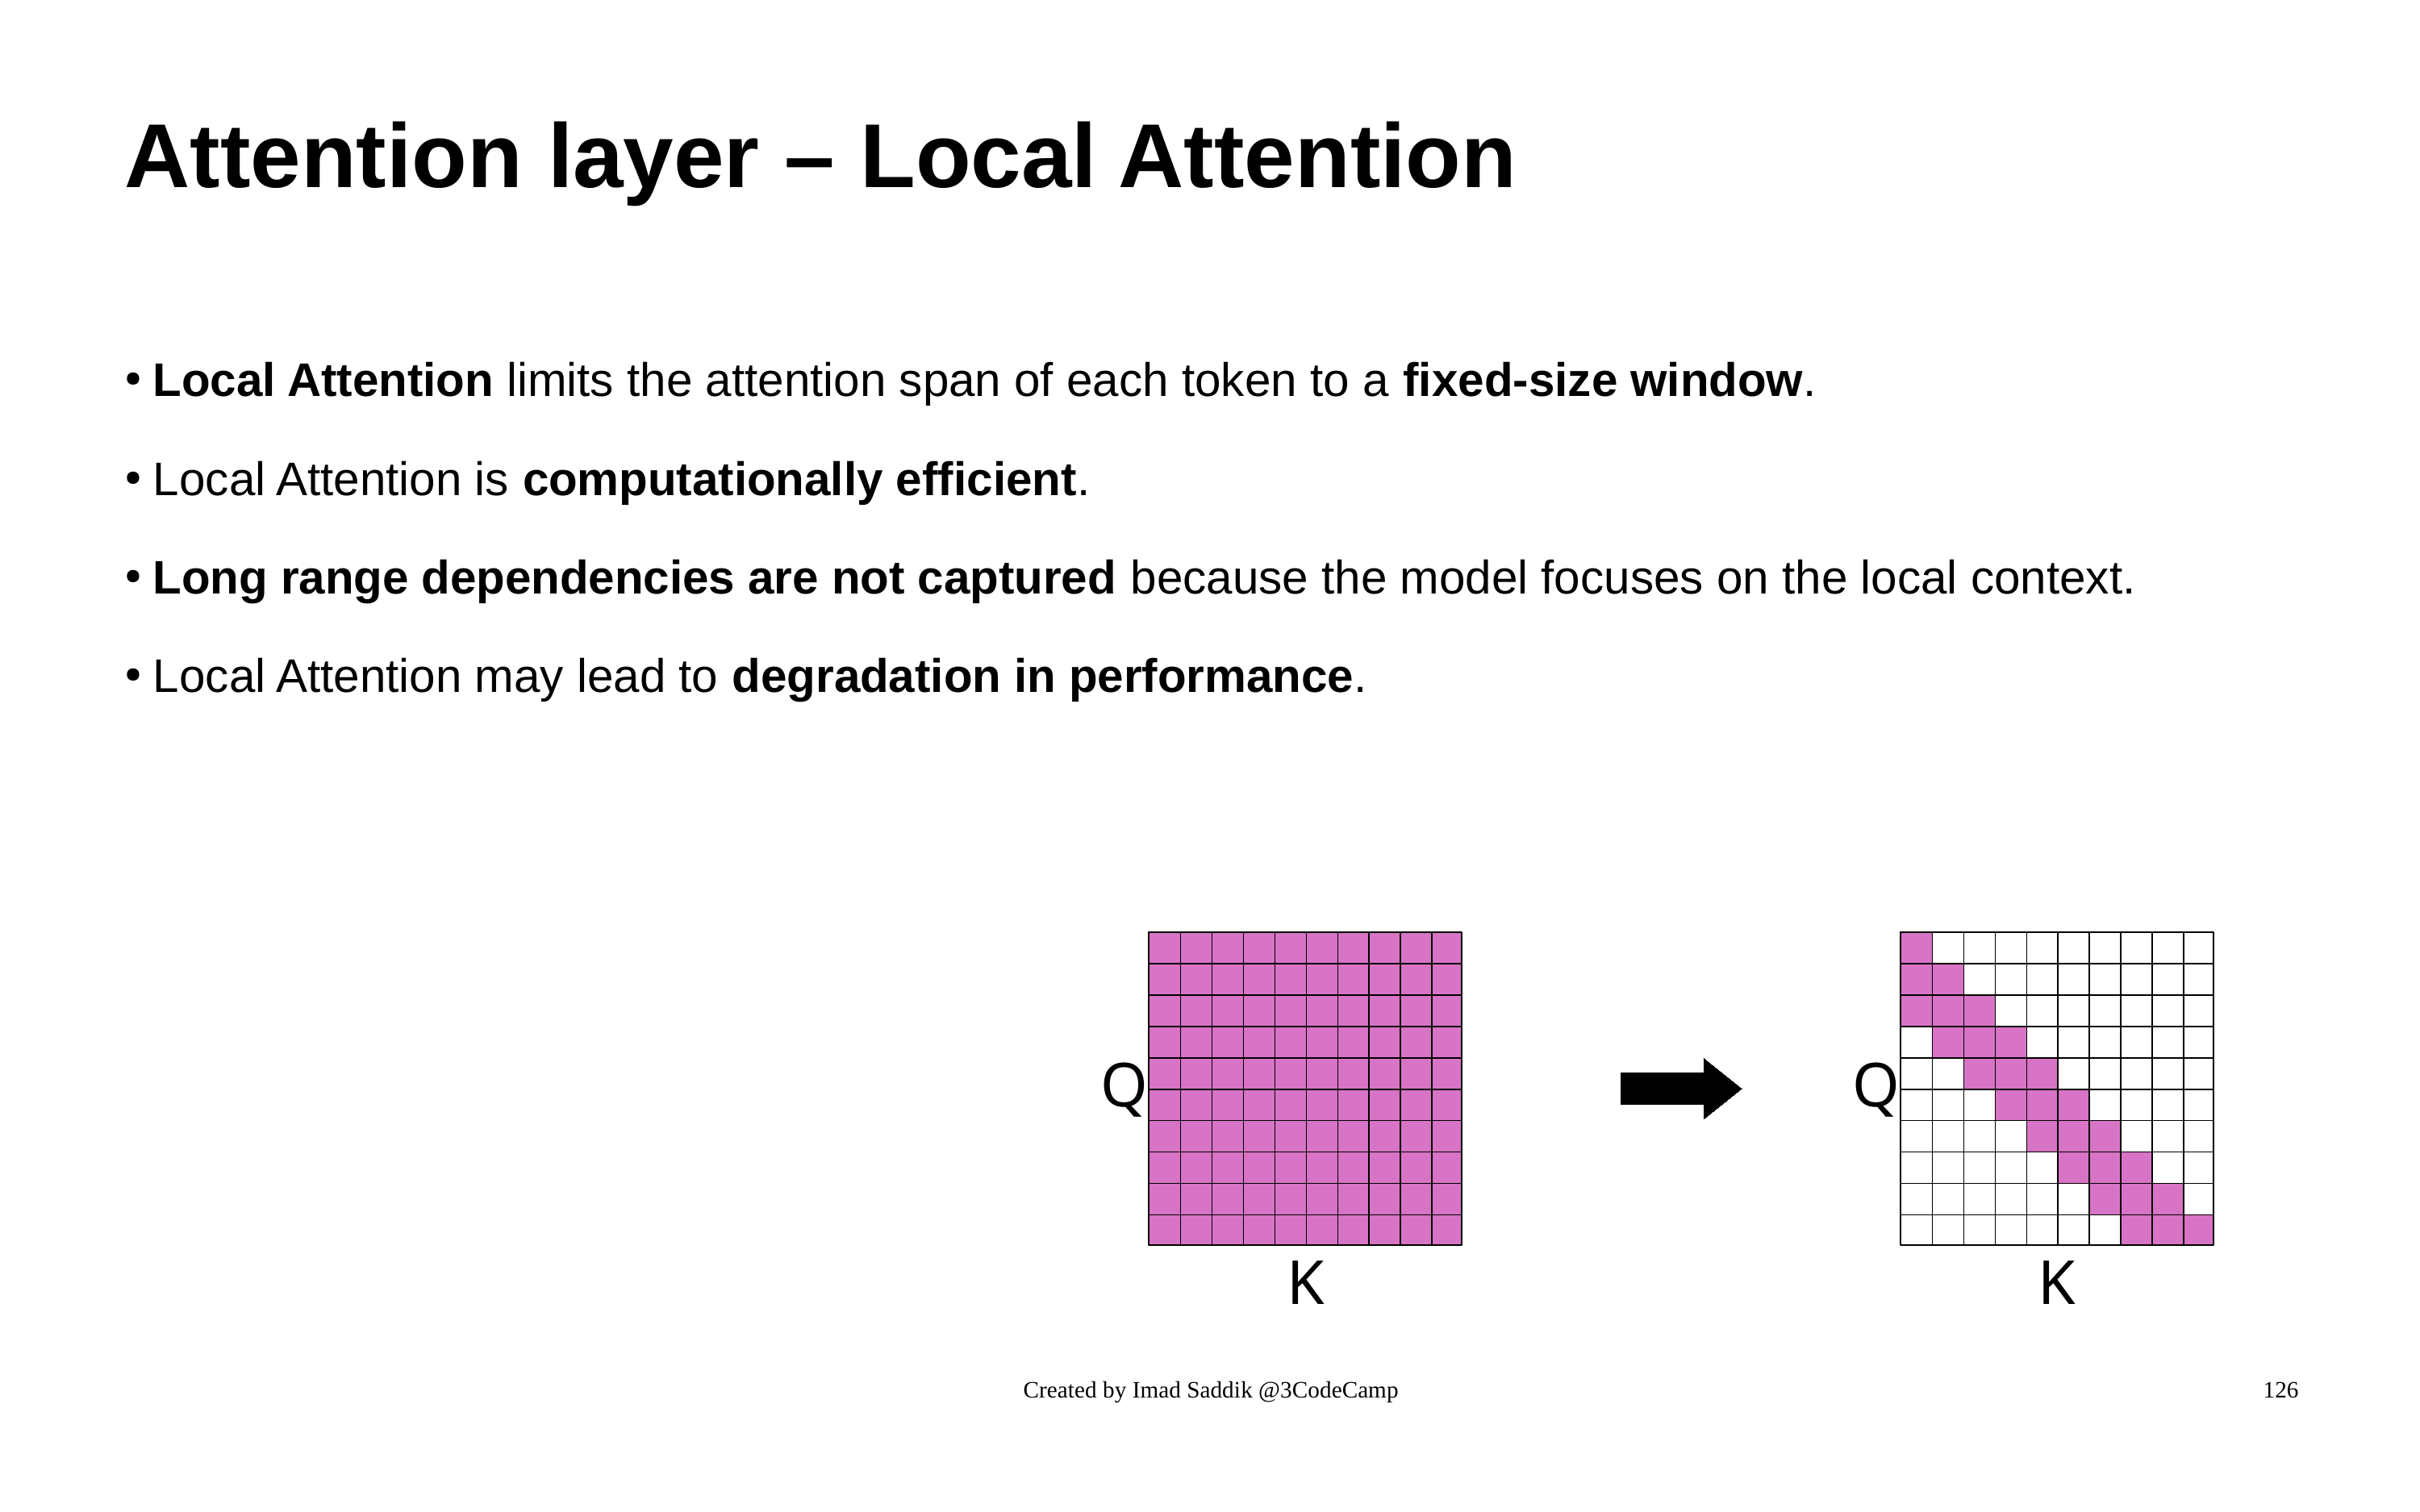

Attention layer – Local Attention
Local Attention limits the attention span of each token to a fixed-size window.
Local Attention is computationally efficient.
Long range dependencies are not captured because the model focuses on the local context.
Local Attention may lead to degradation in performance.
Created by Imad Saddik @3CodeCamp
126